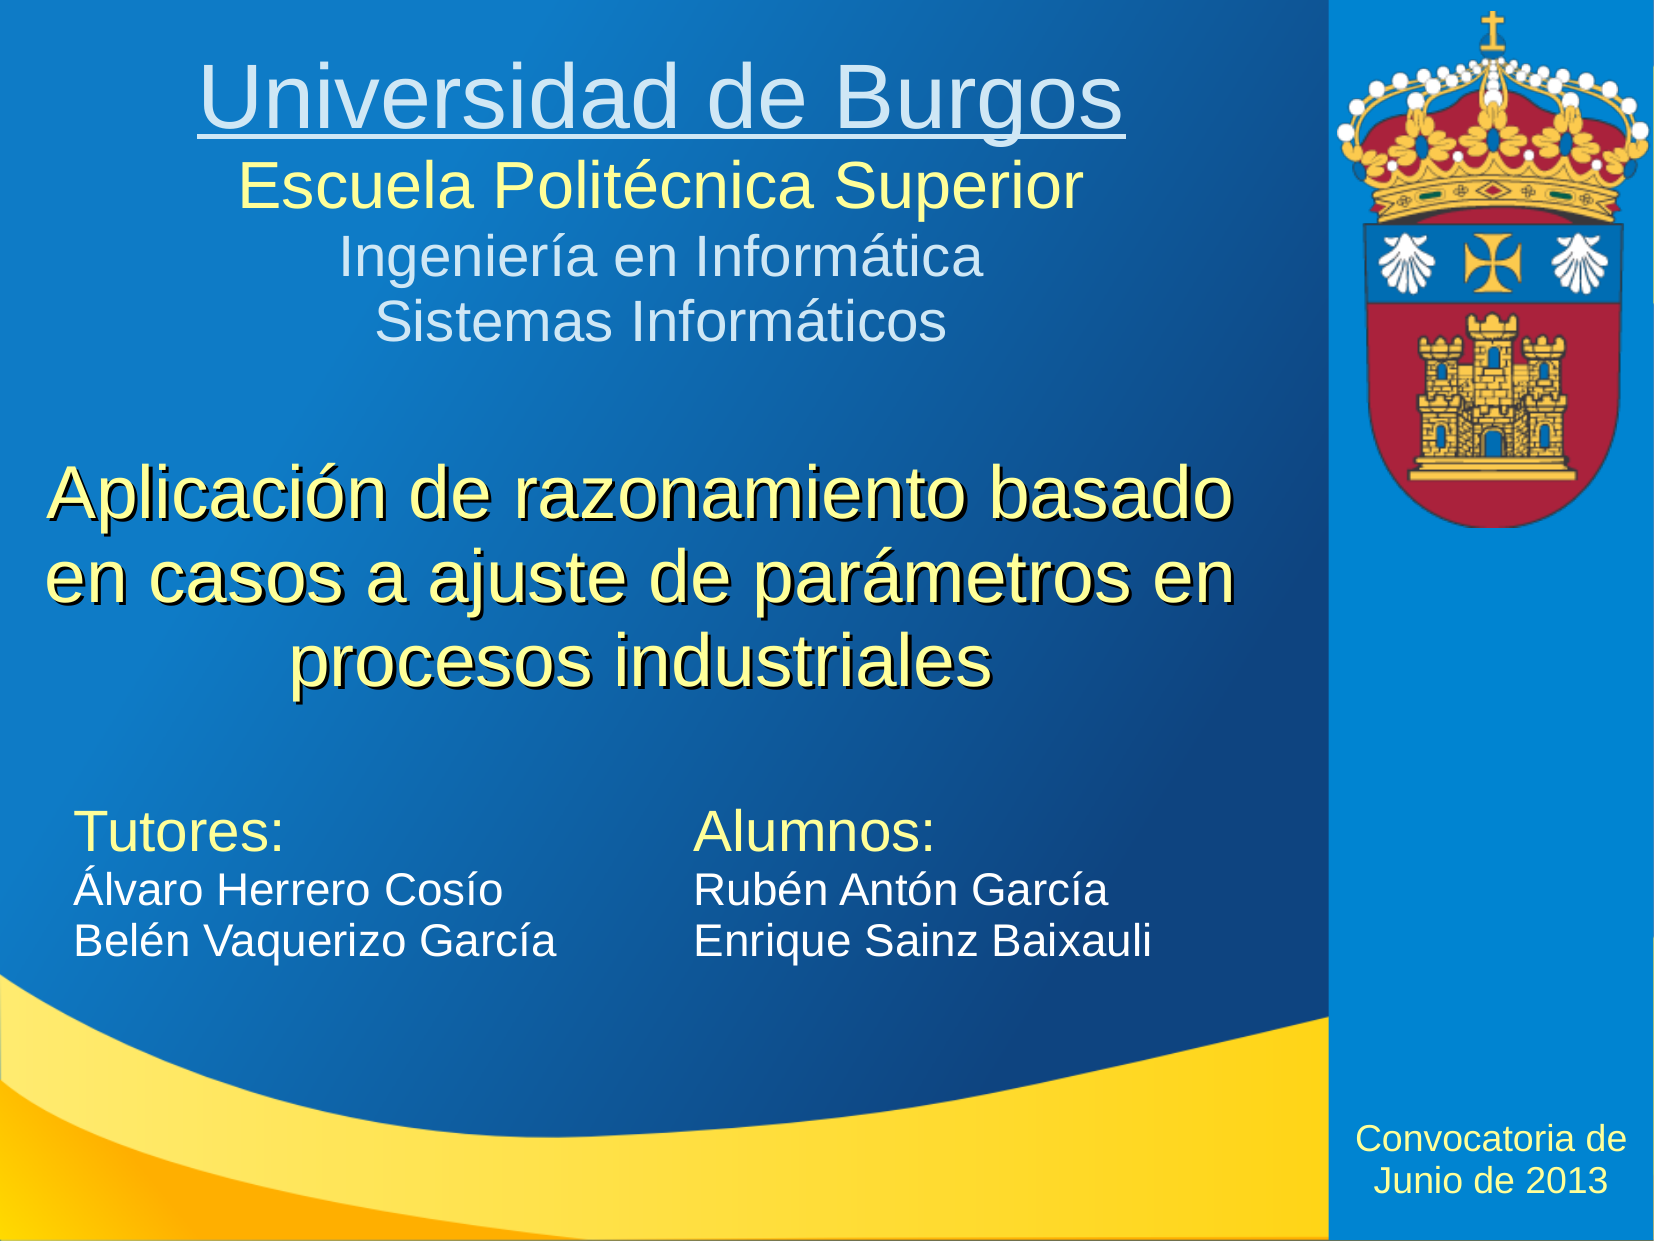

Universidad de Burgos
Escuela Politécnica Superior
Ingeniería en Informática
Sistemas Informáticos
Aplicación de razonamiento basado en casos a ajuste de parámetros en procesos industriales
Tutores:
Álvaro Herrero Cosío
Belén Vaquerizo García
Alumnos:
Rubén Antón García
Enrique Sainz Baixauli
Convocatoria de Junio de 2013